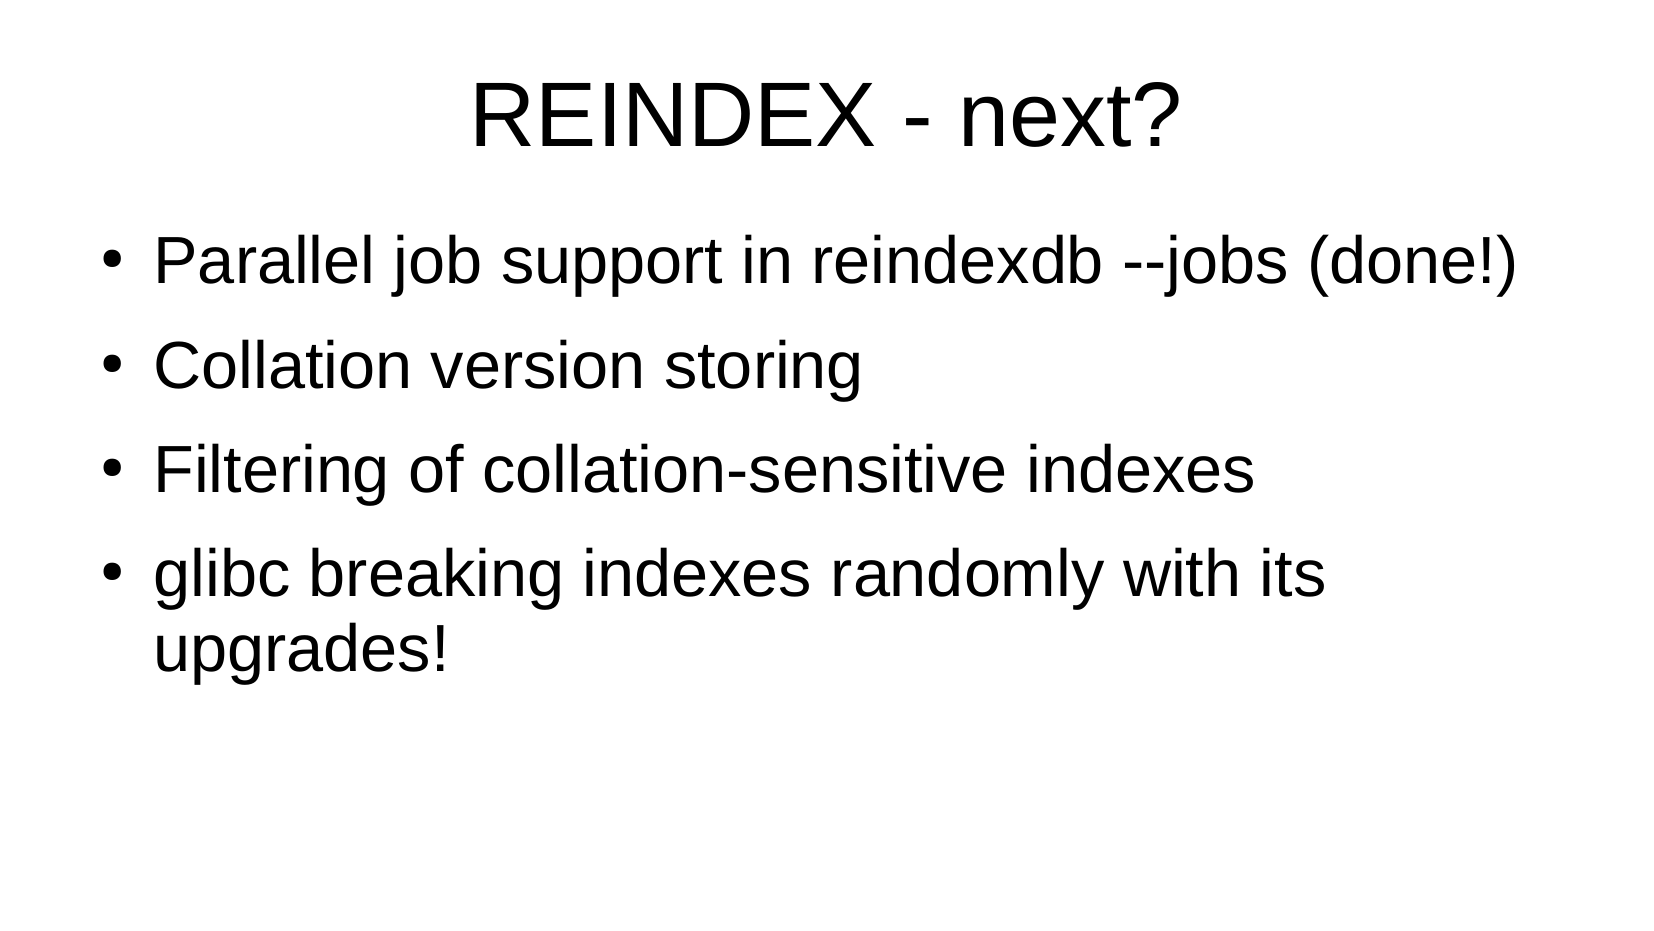

# REINDEX - next?
Parallel job support in reindexdb --jobs (done!)
Collation version storing
Filtering of collation-sensitive indexes
glibc breaking indexes randomly with its upgrades!